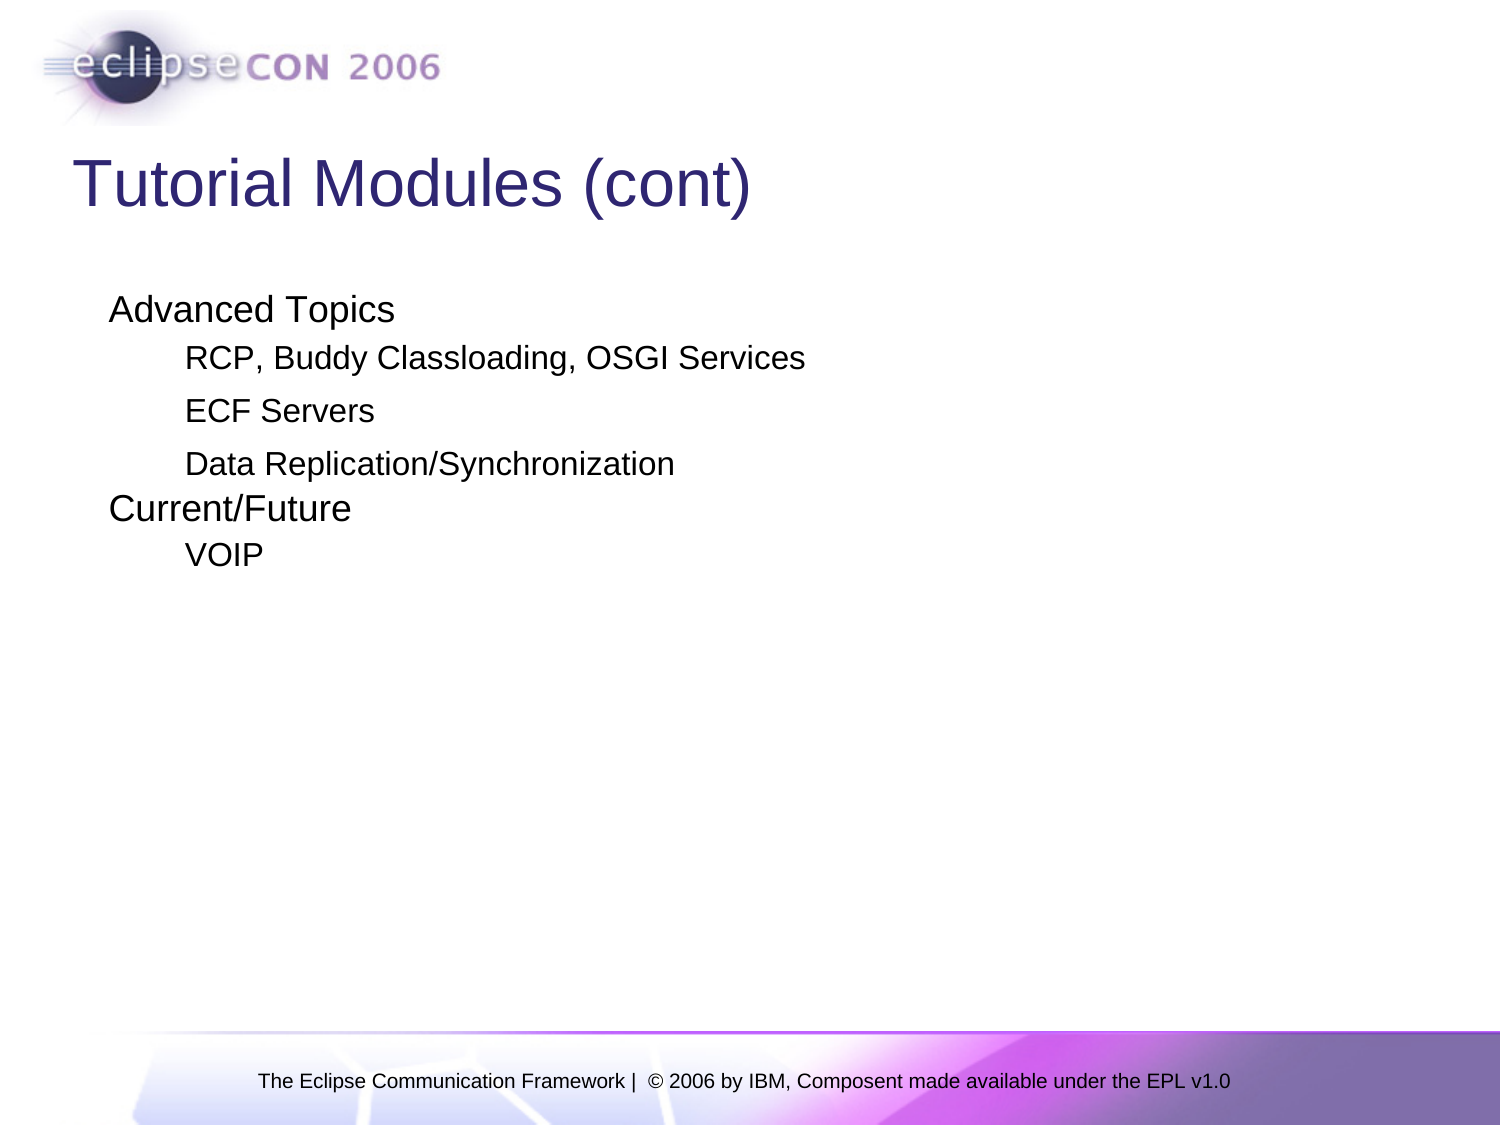

# Tutorial Modules (cont)
Advanced Topics
RCP, Buddy Classloading, OSGI Services
ECF Servers
Data Replication/Synchronization
Current/Future
VOIP